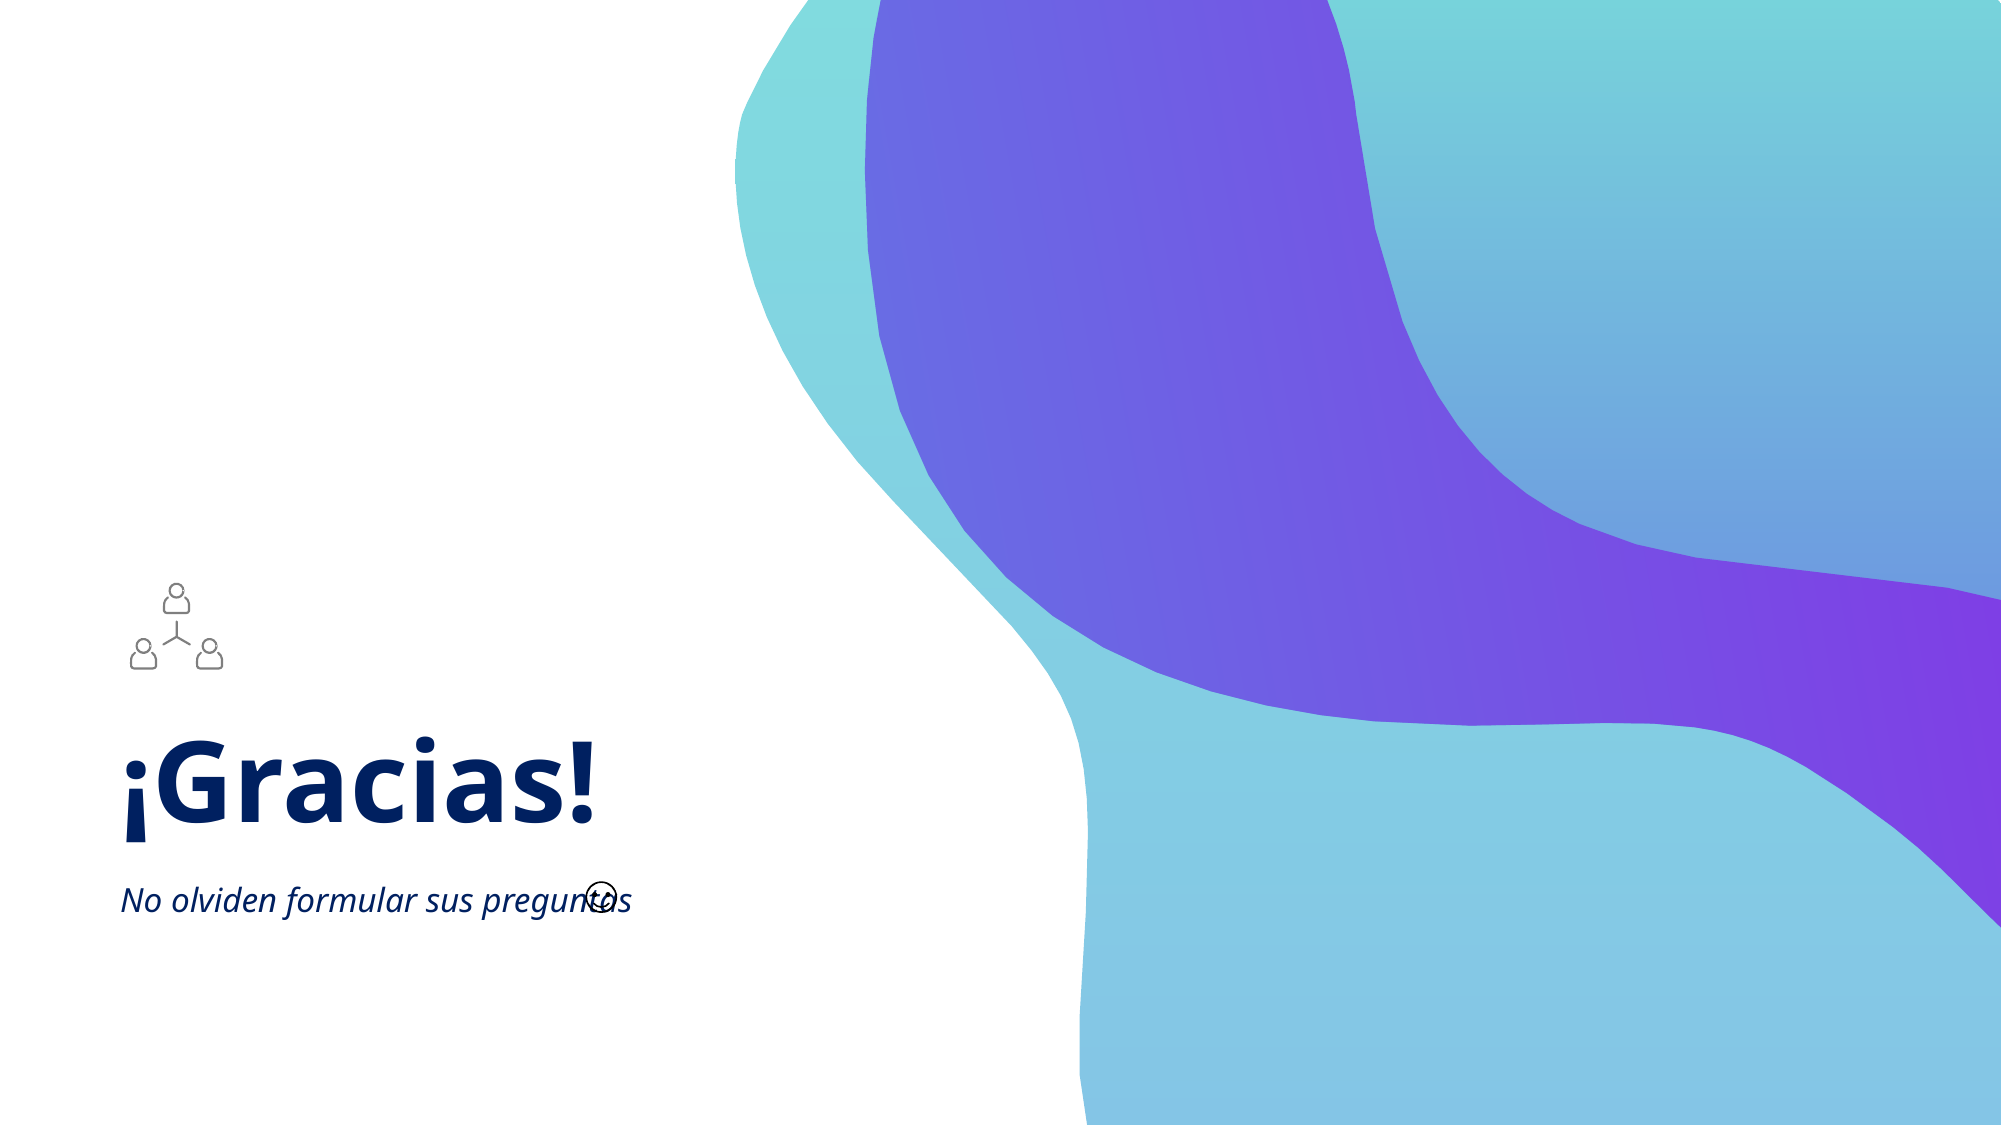

# Diapositiva de recursos humanos 10
¡Gracias!
No olviden formular sus preguntas